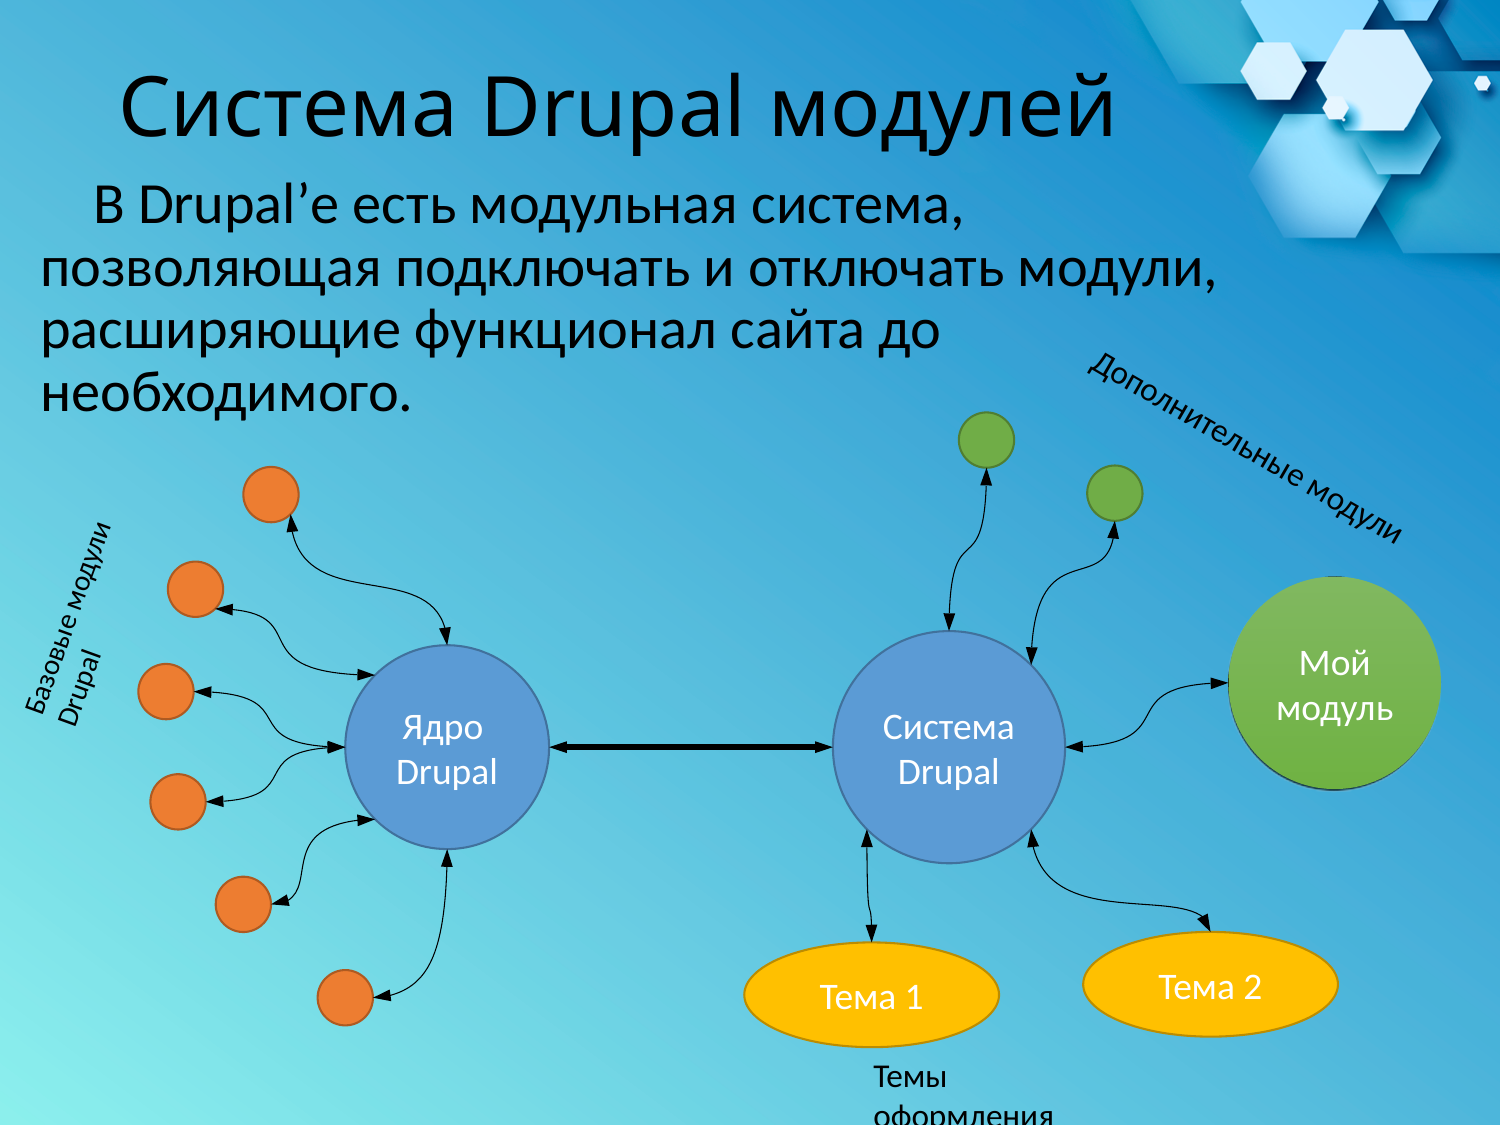

# Система Drupal модулей
 В Drupal’е есть модульная система, позволяющая подключать и отключать модули, расширяющие функционал сайта до необходимого.
Дополнительные модули
Базовые модули Drupal
Мой модуль
Система
Drupal
Ядро
Drupal
Тема 2
Темы оформления
Тема 1